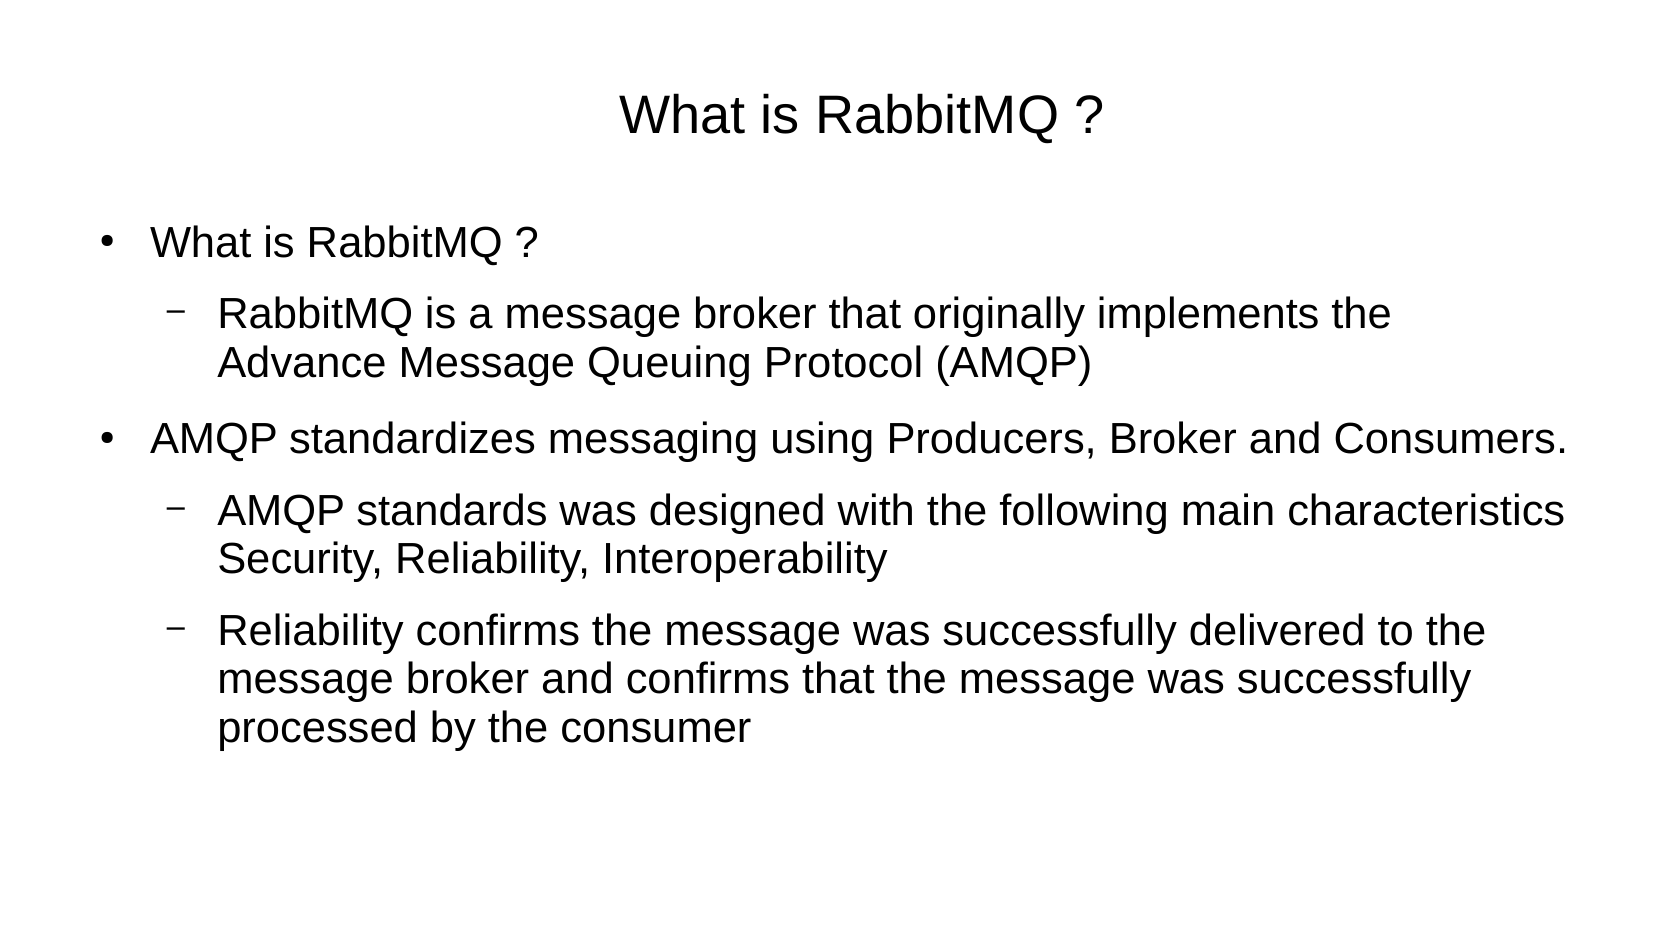

# What is RabbitMQ ?
What is RabbitMQ ?
RabbitMQ is a message broker that originally implements the Advance Message Queuing Protocol (AMQP)
AMQP standardizes messaging using Producers, Broker and Consumers.
AMQP standards was designed with the following main characteristics Security, Reliability, Interoperability
Reliability confirms the message was successfully delivered to the message broker and confirms that the message was successfully processed by the consumer